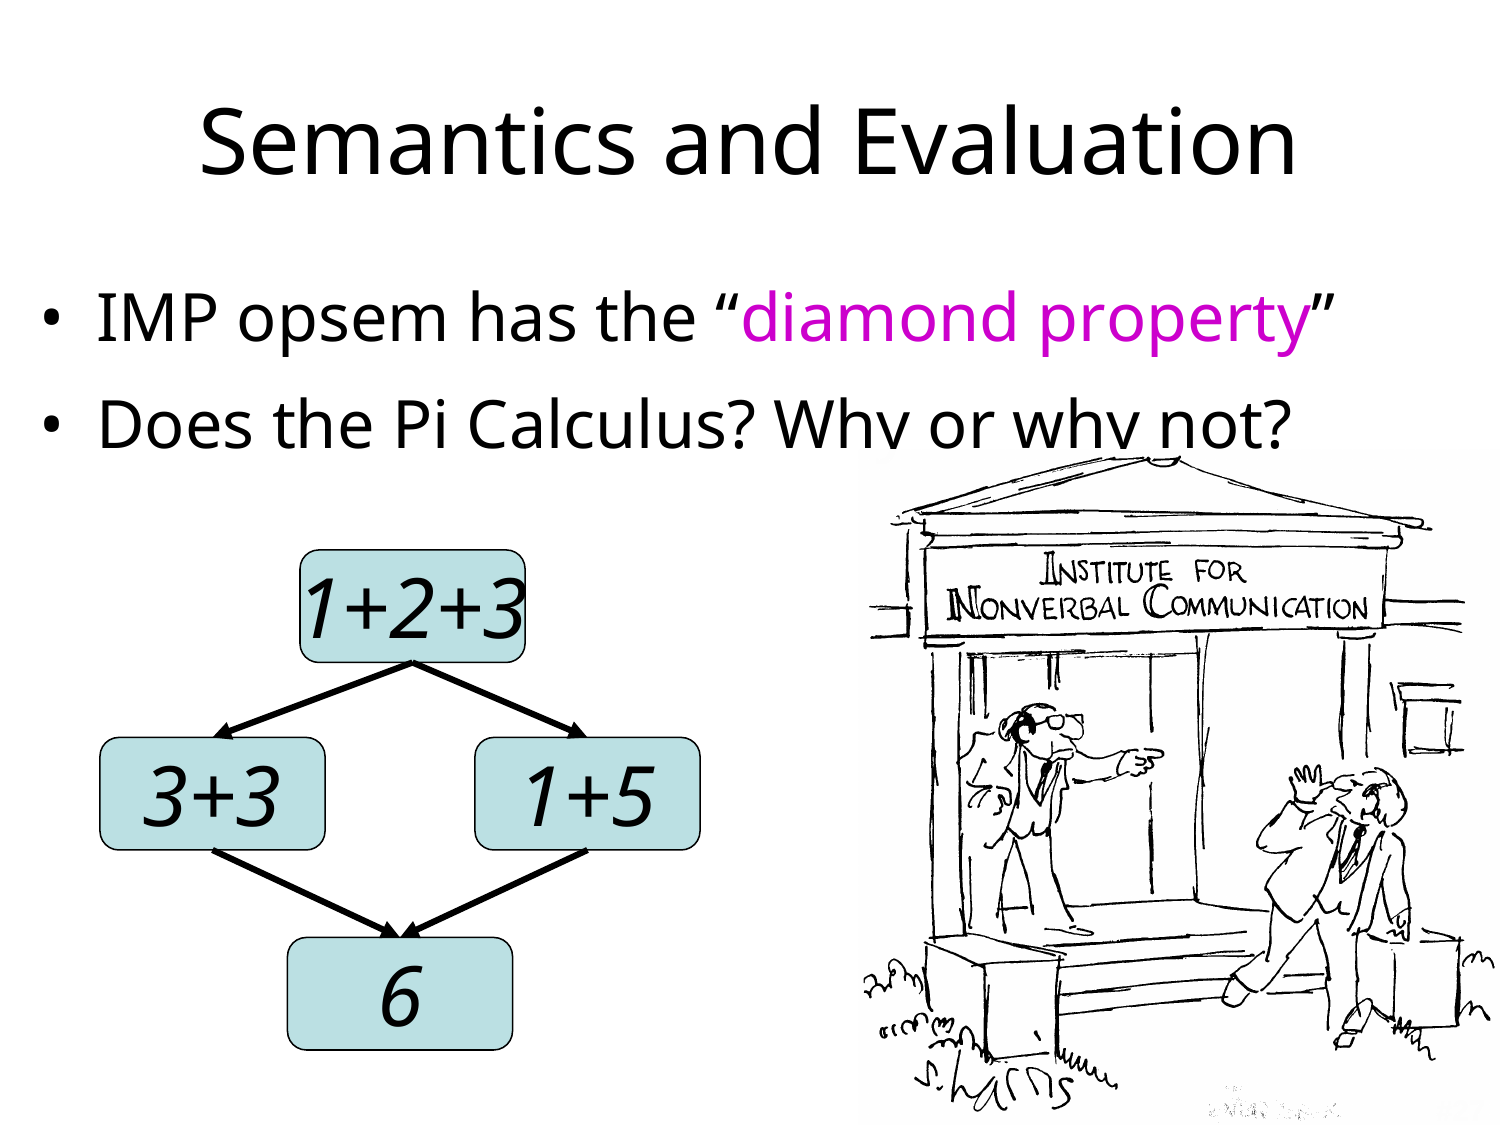

# Semantics and Evaluation
IMP opsem has the “diamond property”
Does the Pi Calculus? Why or why not?
1+2+3
3+3
1+5
6
27